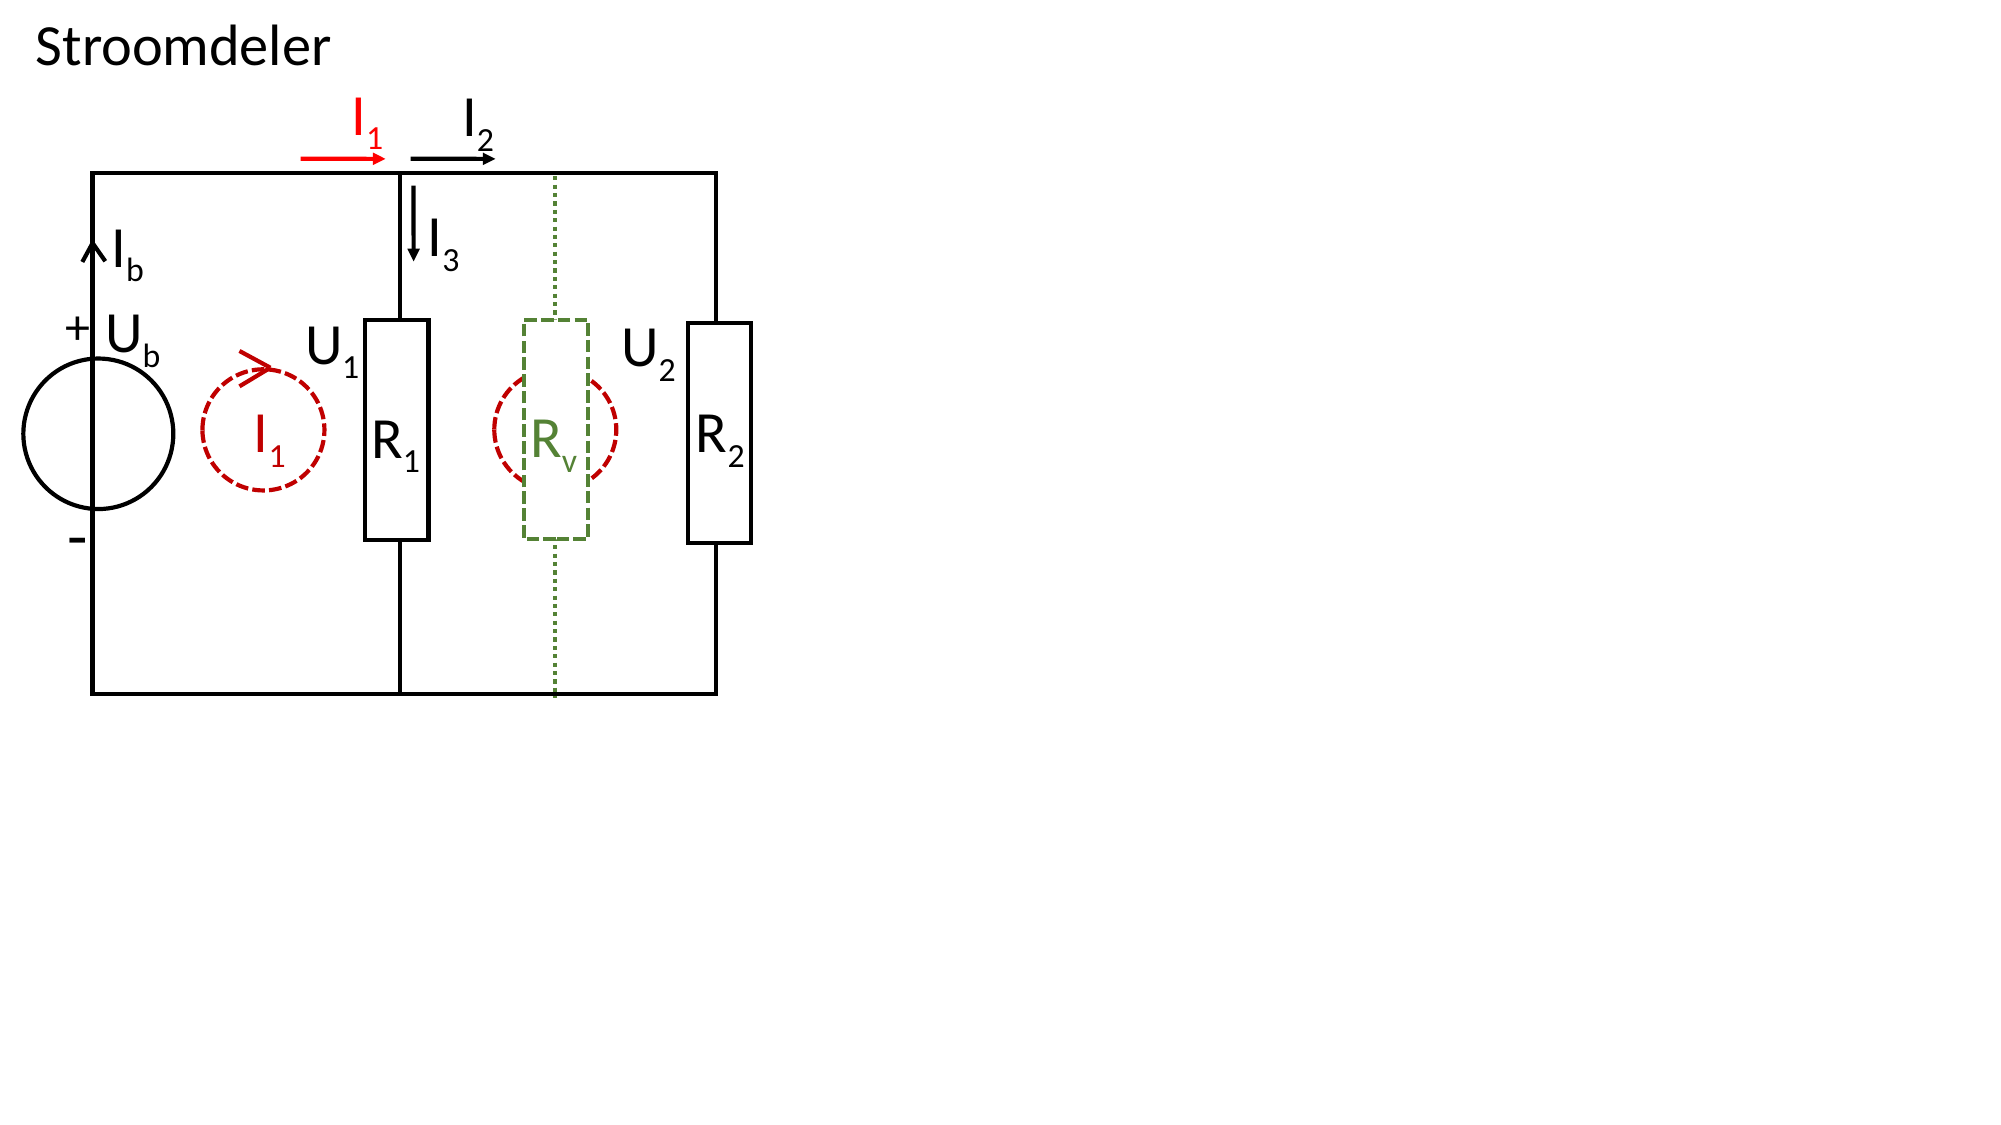

Stroomdeler
I1
I2
I3
U1
U2
I2
I1
Rv
Ib
-U1 + U2
+
Ub
R2
R1
-
Ub
Ib
Rv
Gv = G1 + G2